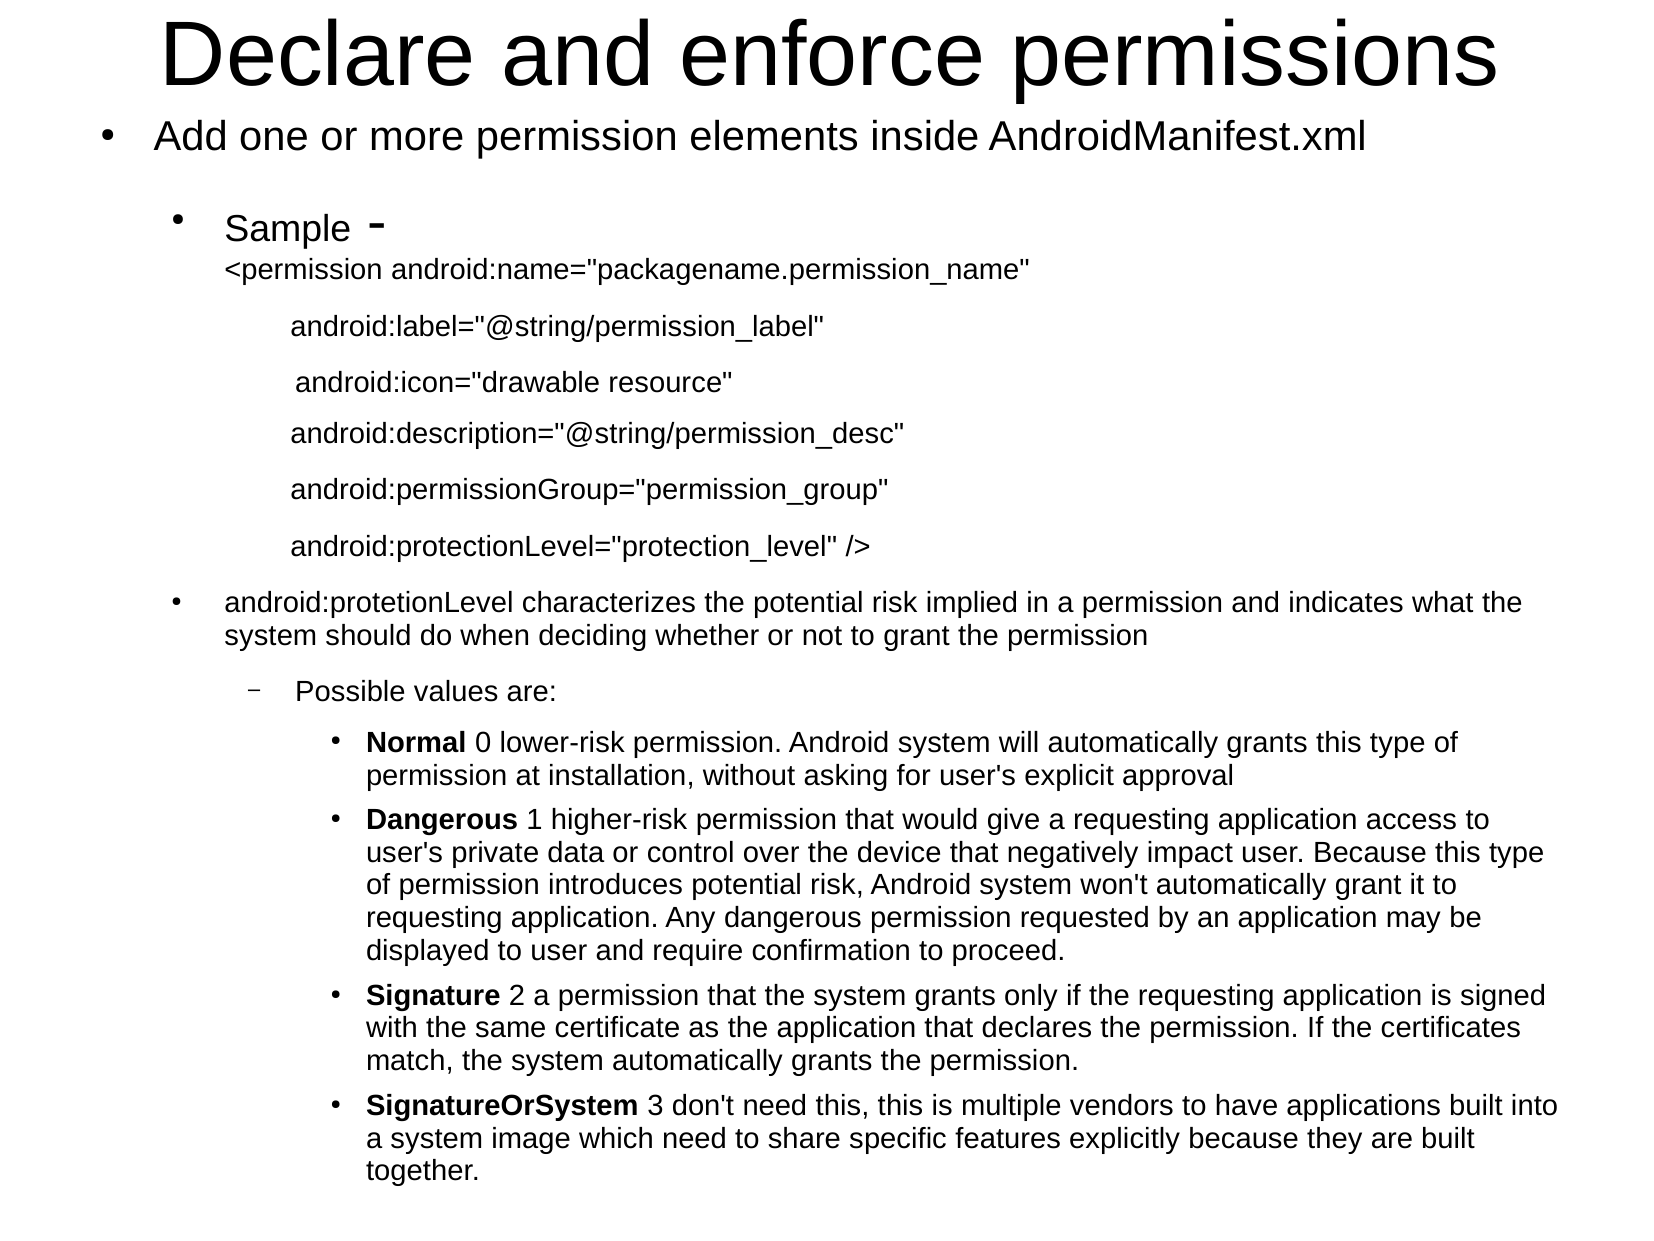

# Declare and enforce permissions
Add one or more permission elements inside AndroidManifest.xml
Sample -
<permission android:name="packagename.permission_name"
 android:label="@string/permission_label"
android:icon="drawable resource"
 android:description="@string/permission_desc"
 android:permissionGroup="permission_group"
 android:protectionLevel="protection_level" />
android:protetionLevel characterizes the potential risk implied in a permission and indicates what the system should do when deciding whether or not to grant the permission
Possible values are:
Normal 0 lower-risk permission. Android system will automatically grants this type of permission at installation, without asking for user's explicit approval
Dangerous 1 higher-risk permission that would give a requesting application access to user's private data or control over the device that negatively impact user. Because this type of permission introduces potential risk, Android system won't automatically grant it to requesting application. Any dangerous permission requested by an application may be displayed to user and require confirmation to proceed.
Signature 2 a permission that the system grants only if the requesting application is signed with the same certificate as the application that declares the permission. If the certificates match, the system automatically grants the permission.
SignatureOrSystem 3 don't need this, this is multiple vendors to have applications built into a system image which need to share specific features explicitly because they are built together.